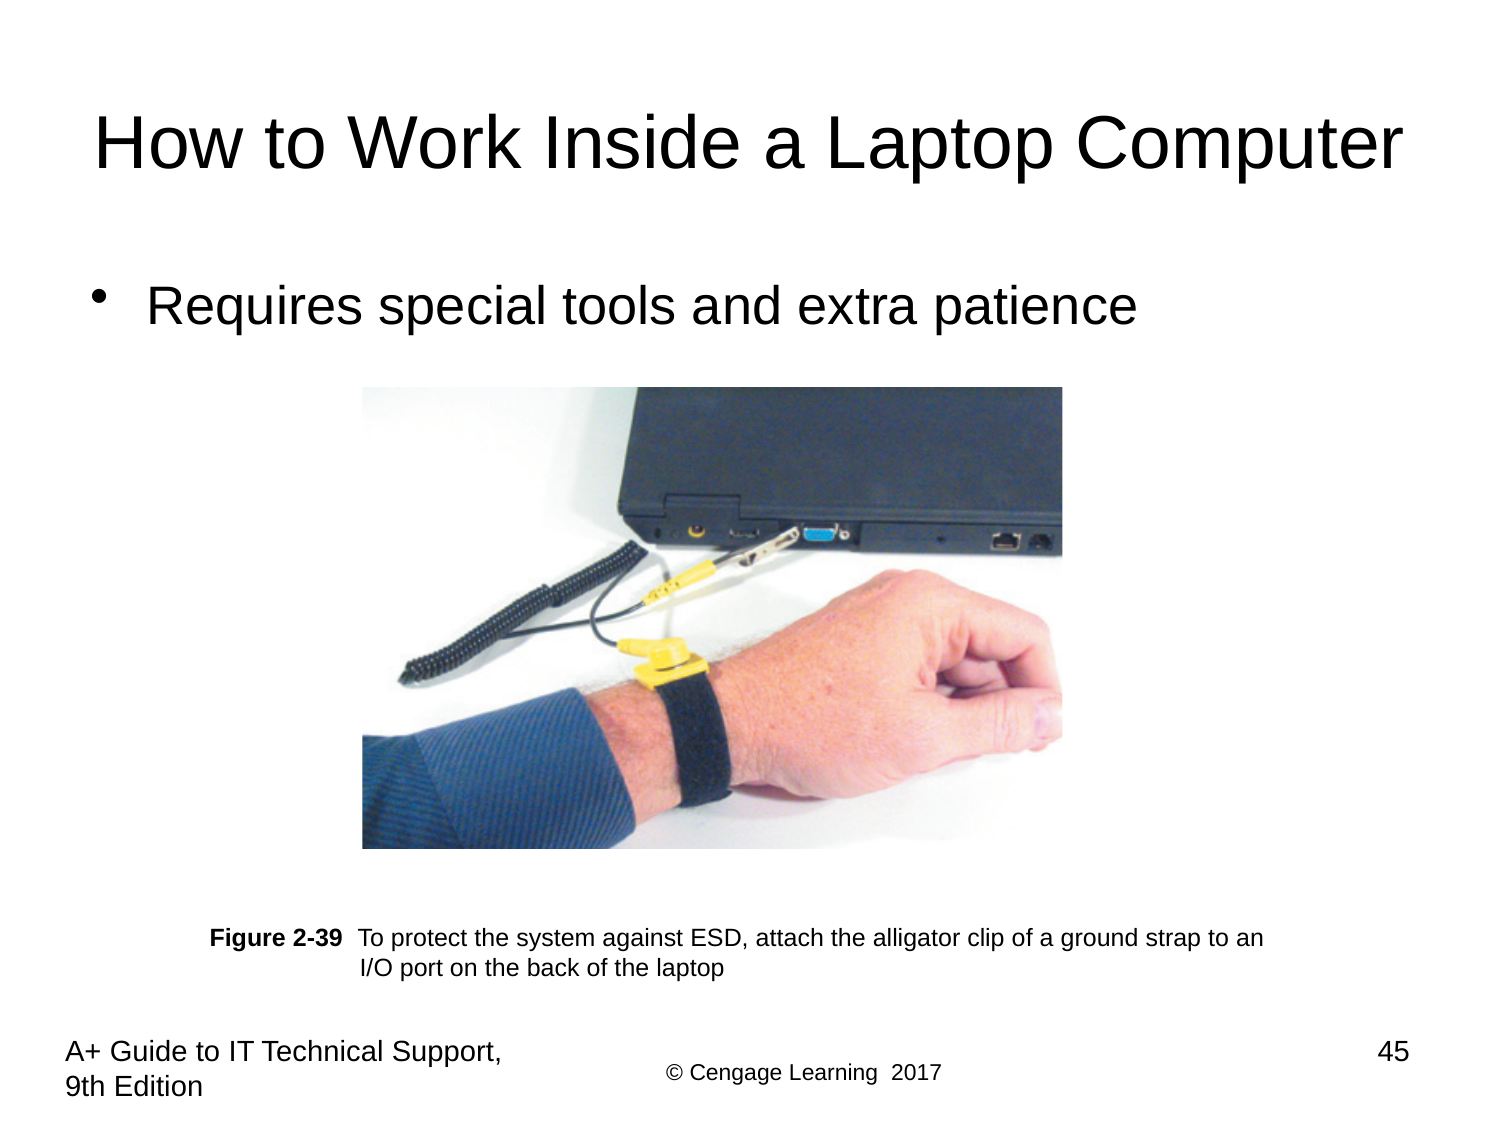

# How to Work Inside a Laptop Computer
Requires special tools and extra patience
Figure 2-39 To protect the system against ESD, attach the alligator clip of a ground strap to an 	I/O port on the back of the laptop
A+ Guide to IT Technical Support, 9th Edition